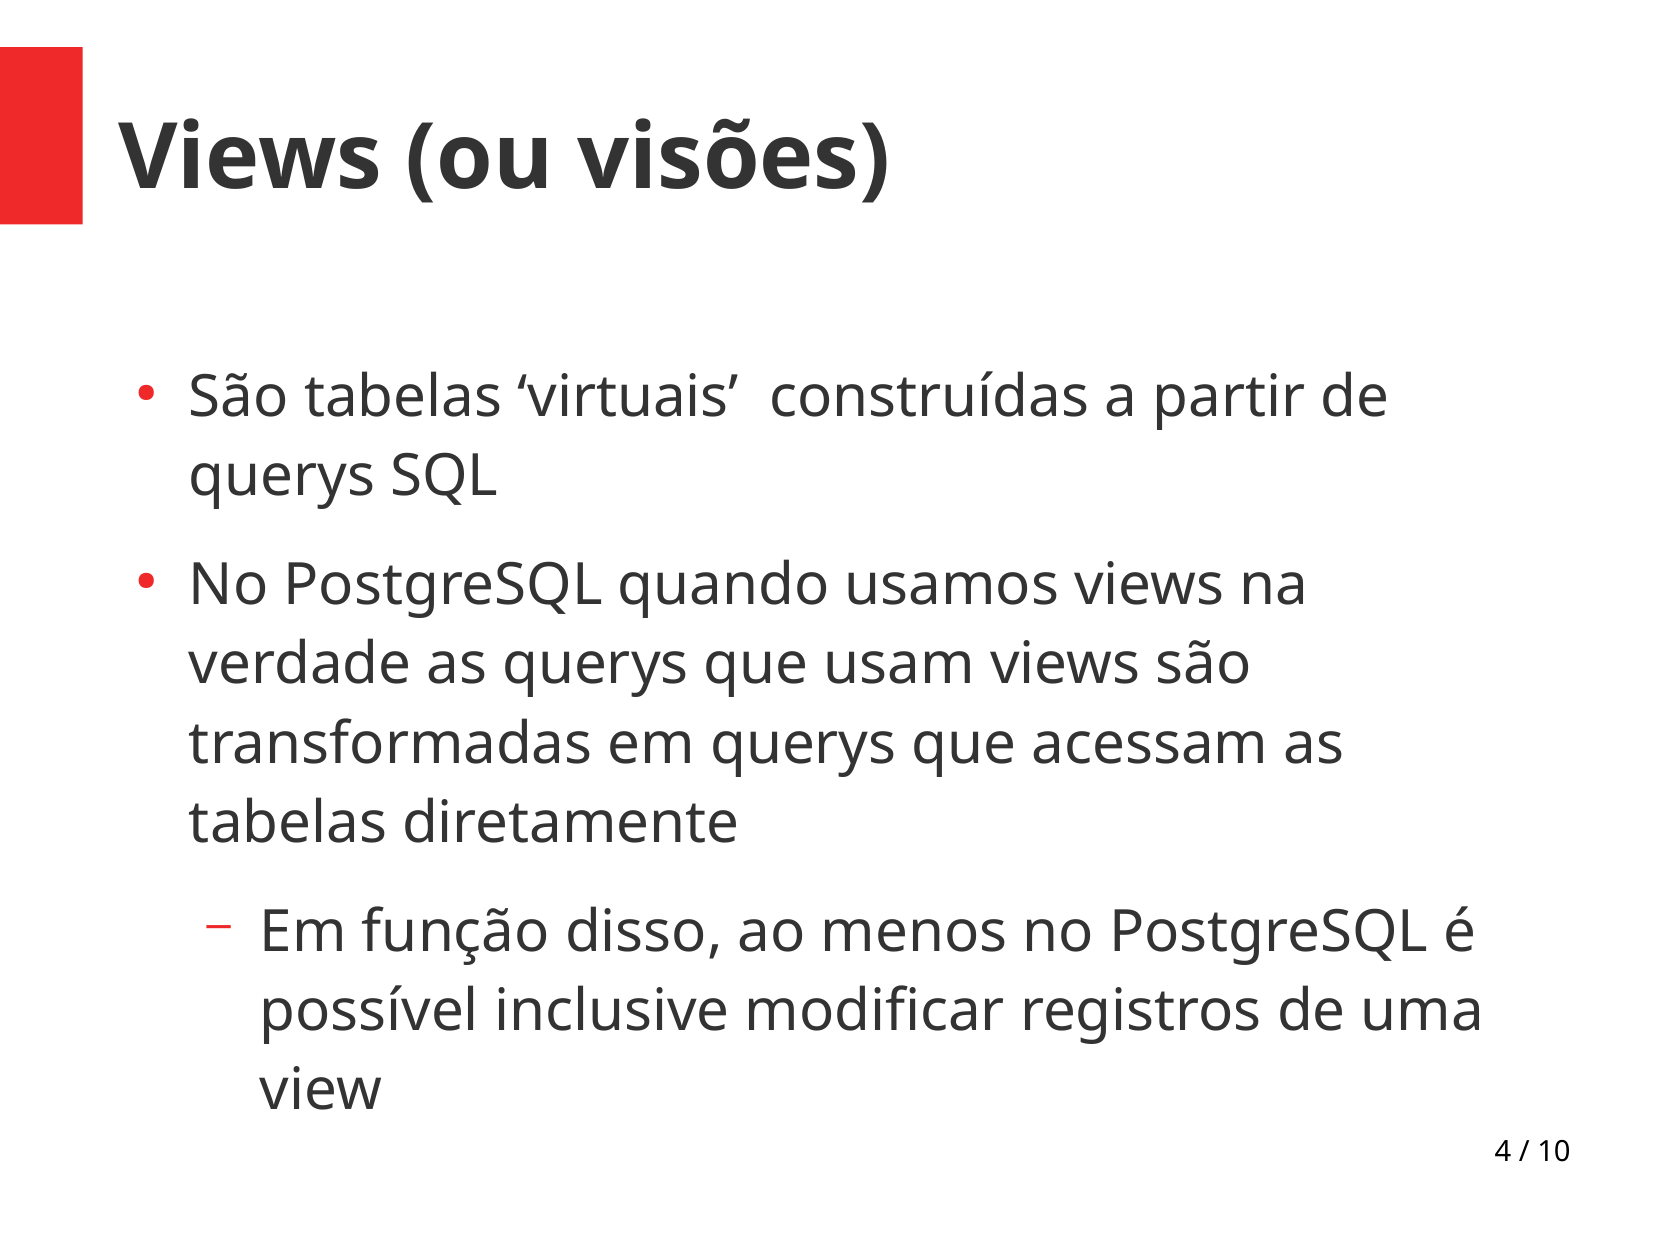

# Views (ou visões)
São tabelas ‘virtuais’ construídas a partir de querys SQL
No PostgreSQL quando usamos views na verdade as querys que usam views são transformadas em querys que acessam as tabelas diretamente
Em função disso, ao menos no PostgreSQL é possível inclusive modificar registros de uma view
4